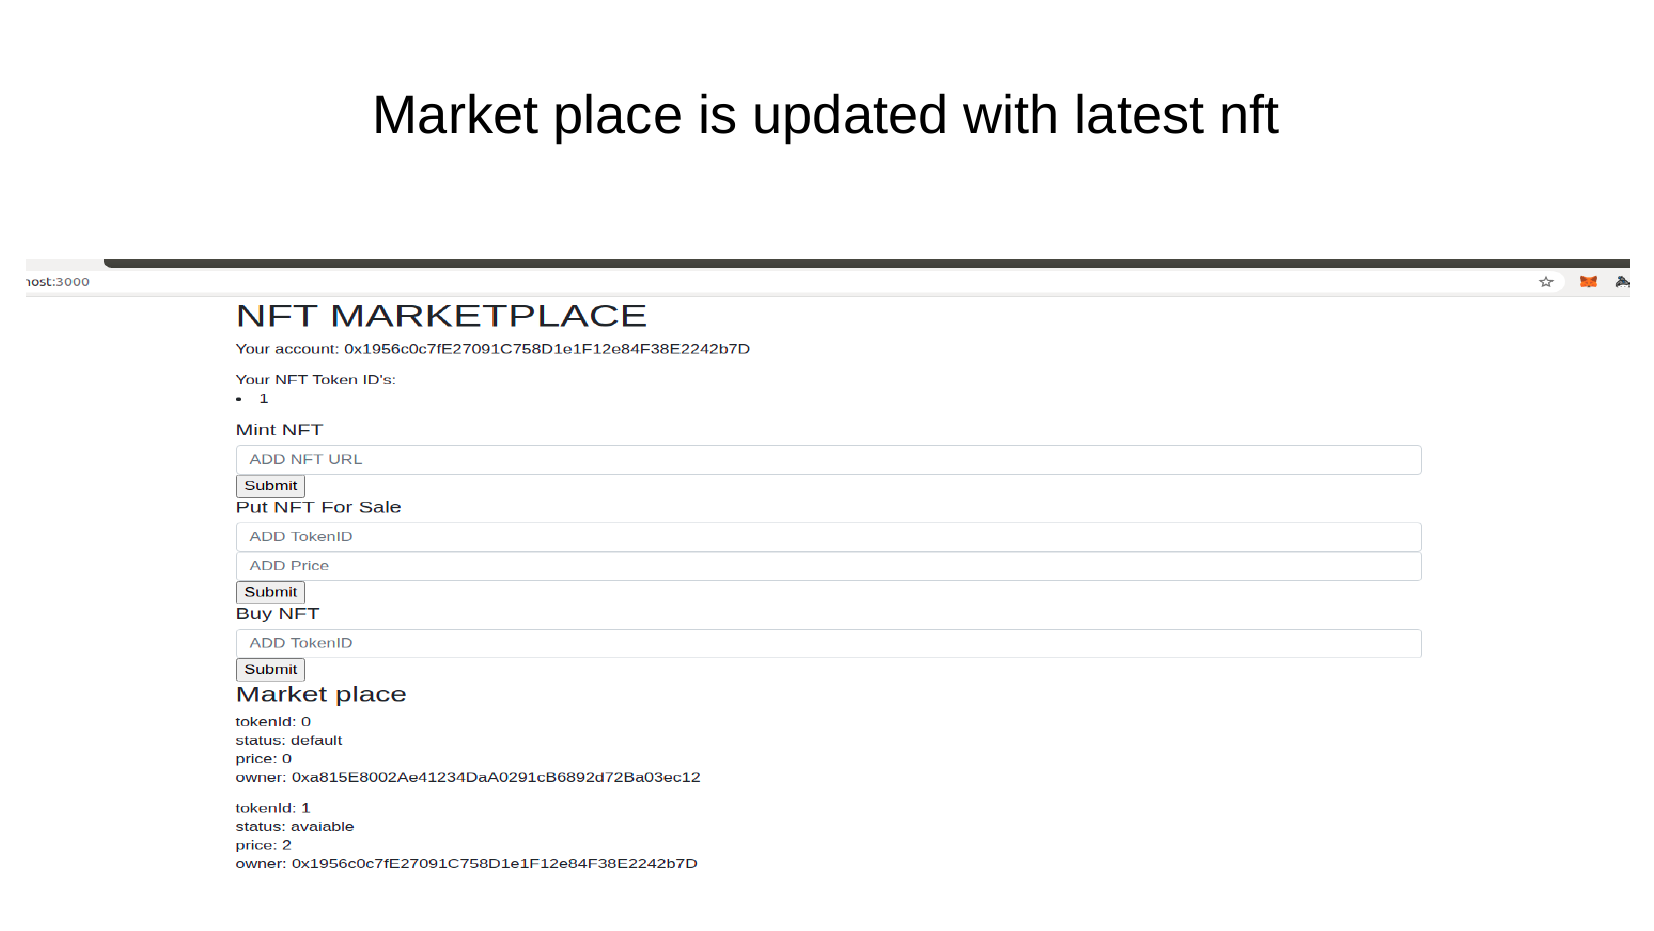

# Market place is updated with latest nft